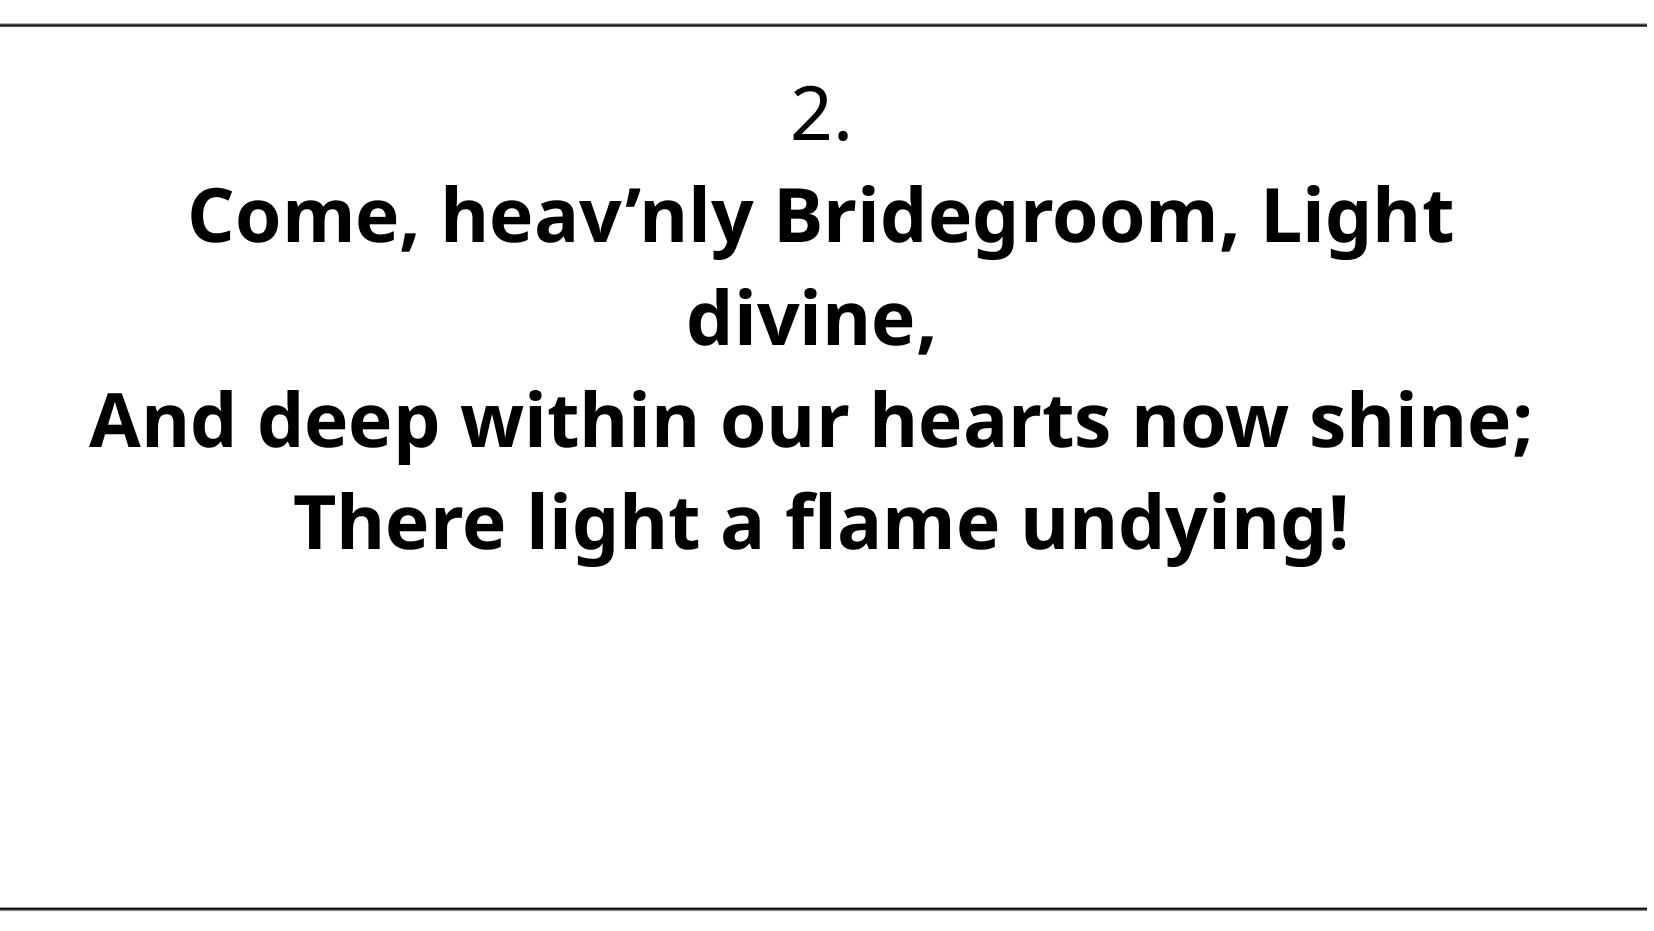

2.
Come, heav’nly Bridegroom, Light divine,
And deep within our hearts now shine;
There light a flame undying!